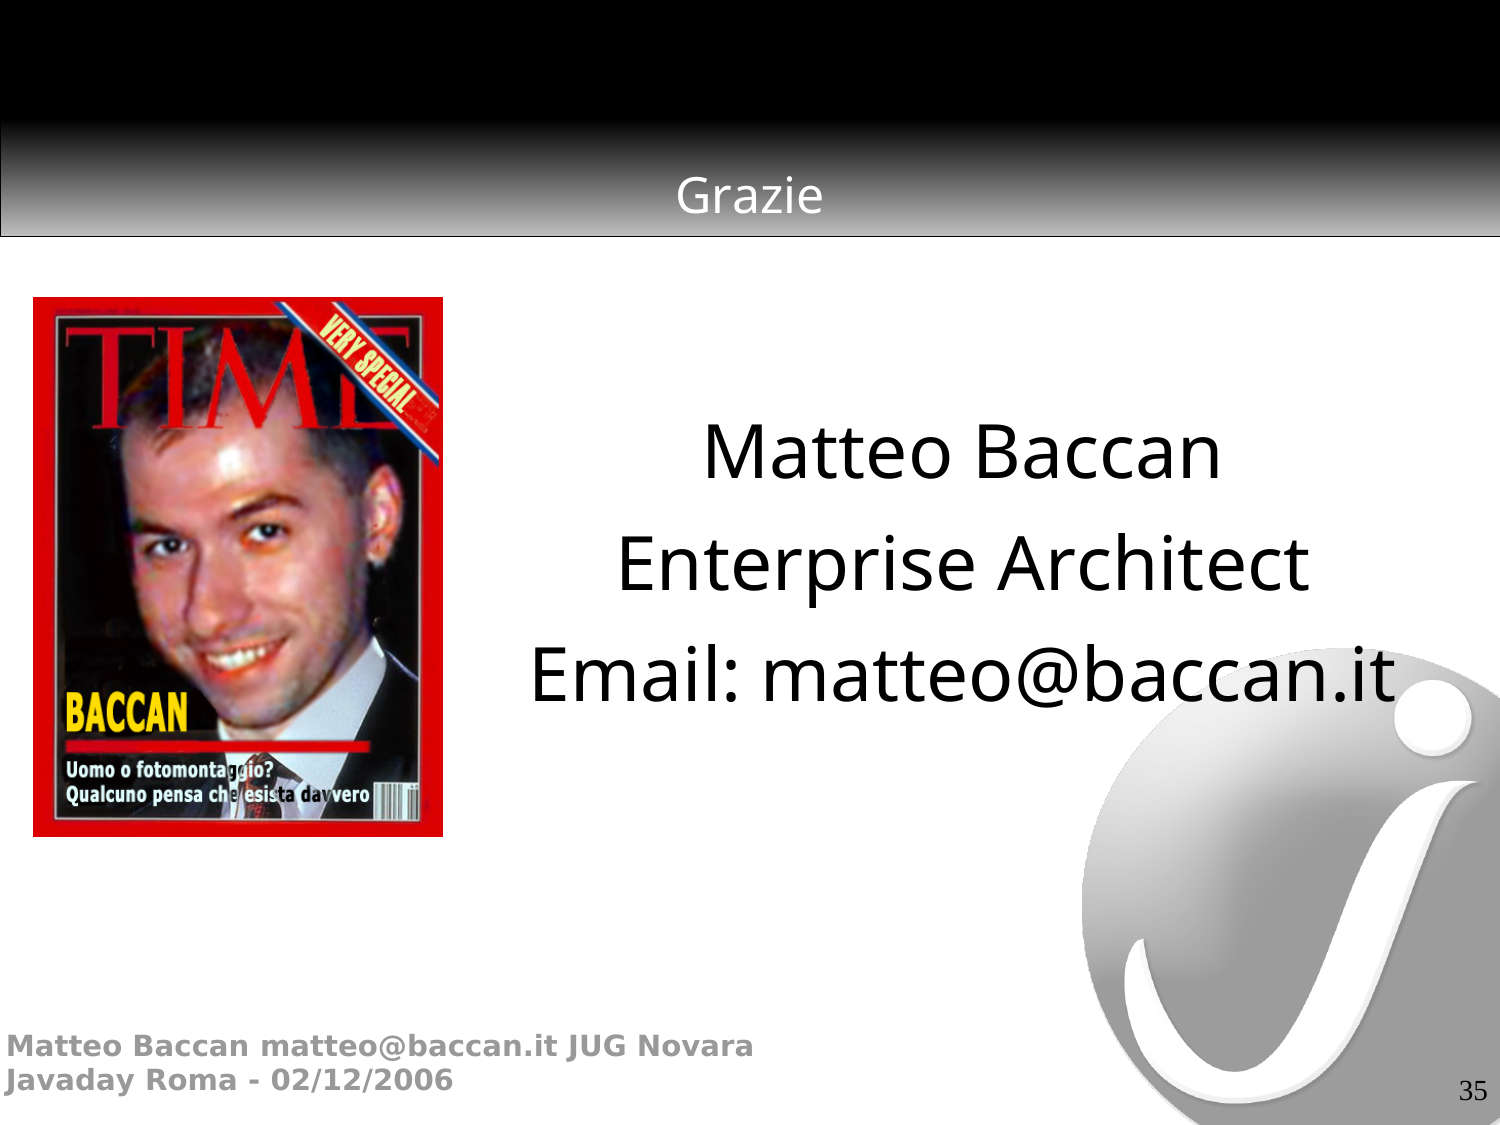

# Grazie
Matteo Baccan
Enterprise Architect
Email: matteo@baccan.it